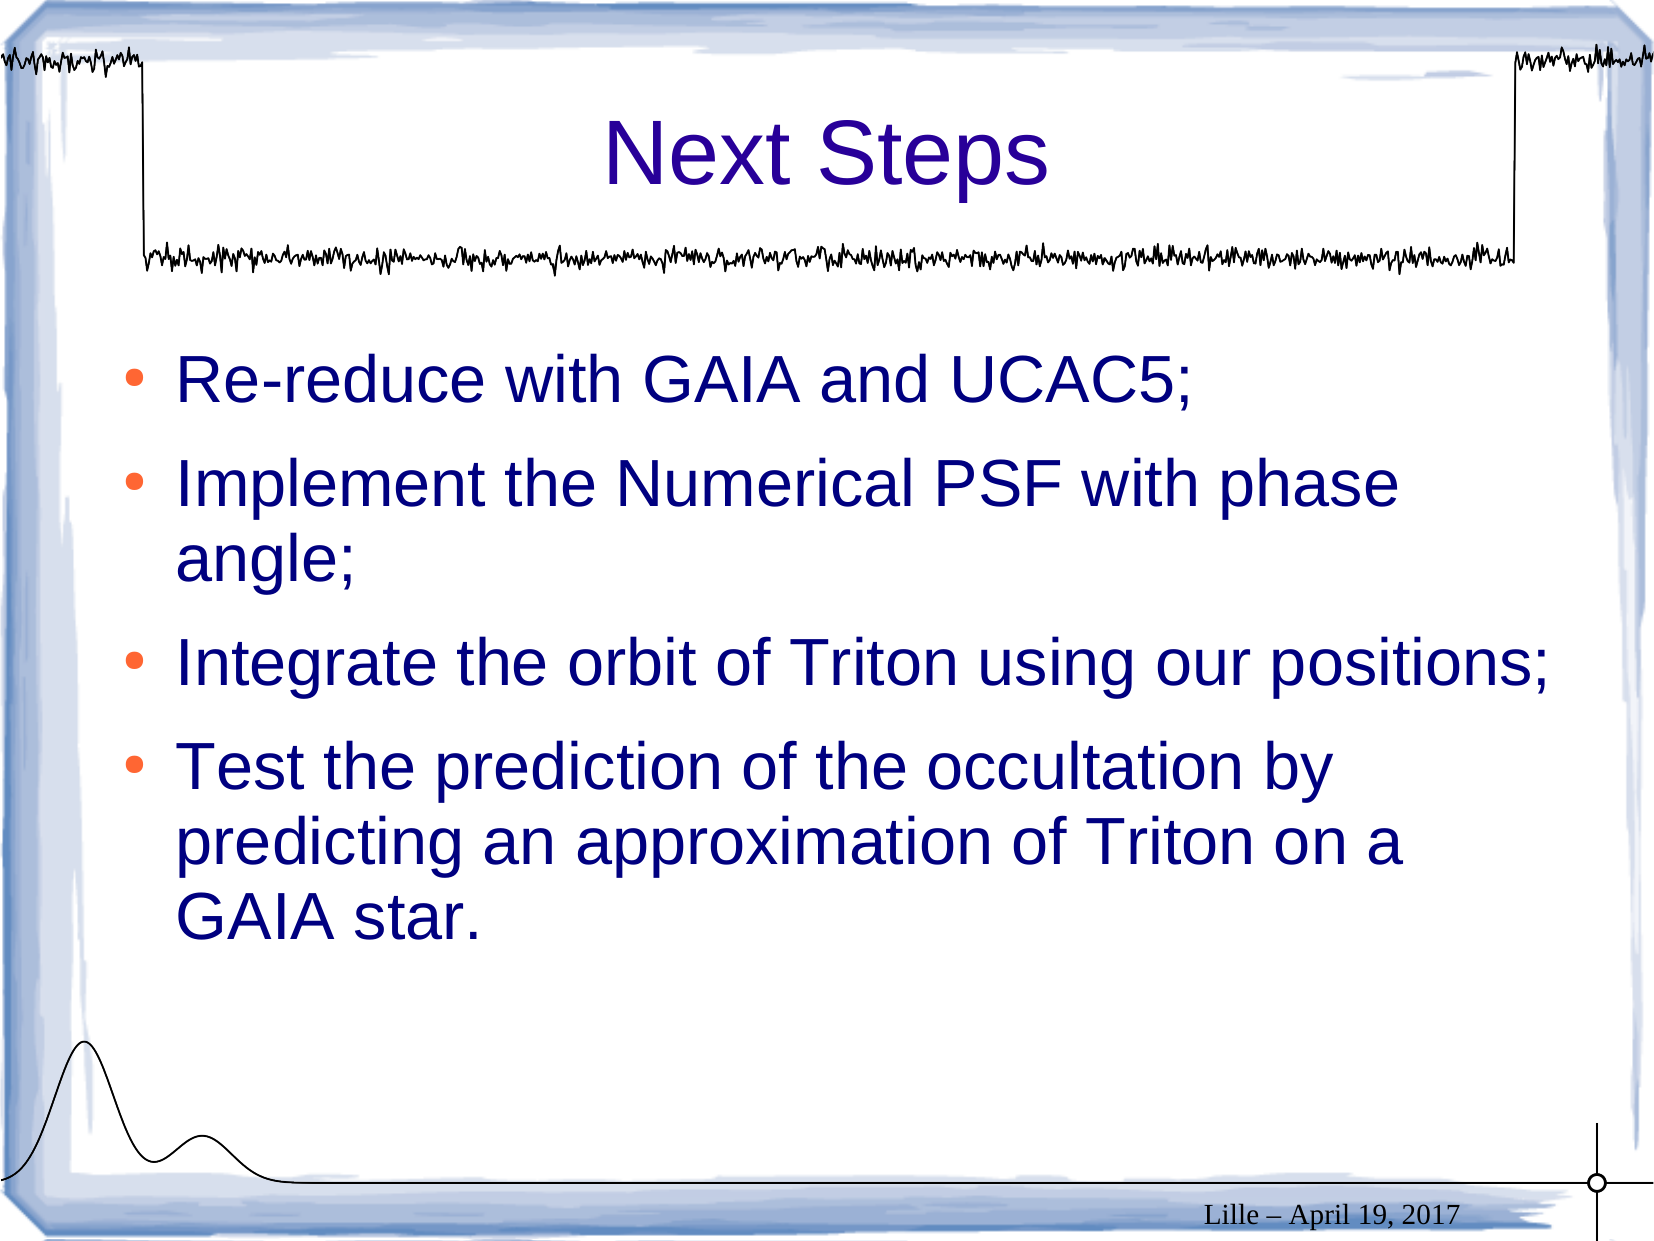

# Next Steps
Re-reduce with GAIA and UCAC5;
Implement the Numerical PSF with phase angle;
Integrate the orbit of Triton using our positions;
Test the prediction of the occultation by predicting an approximation of Triton on a GAIA star.